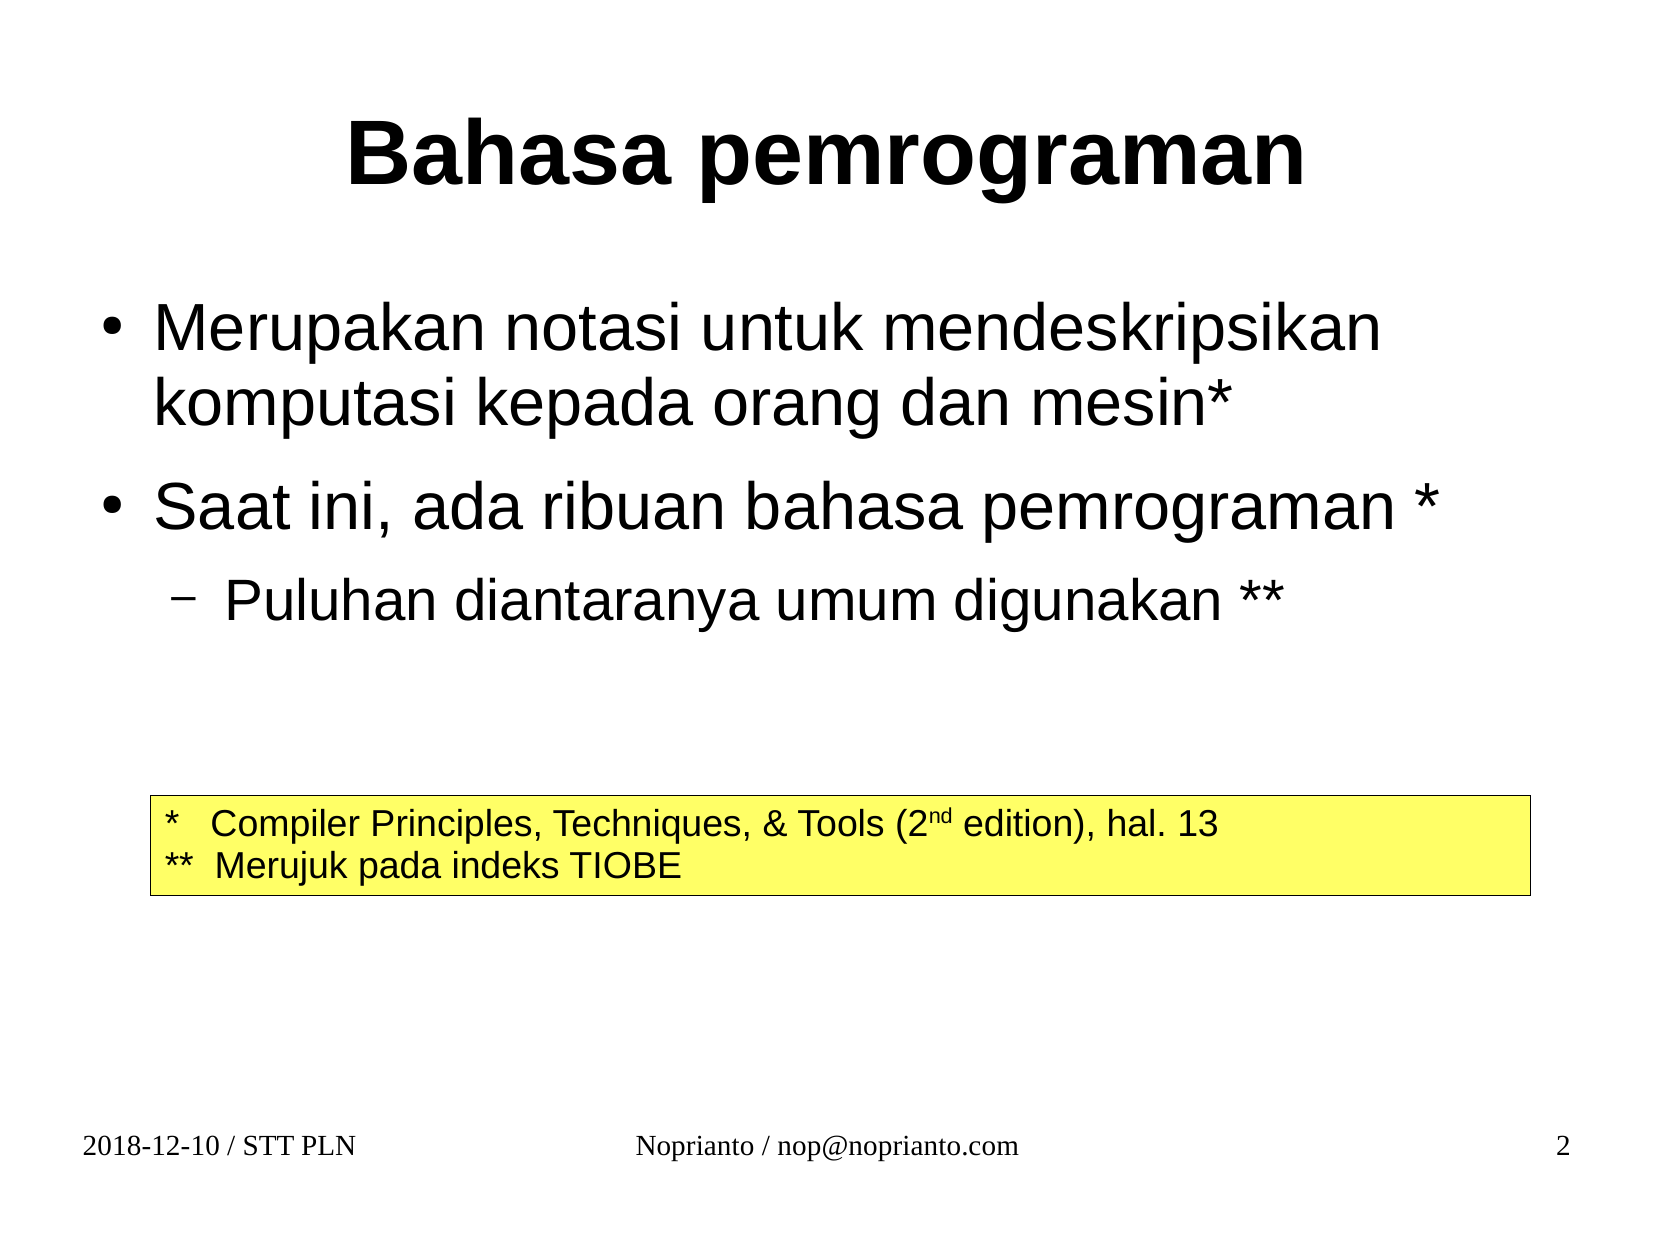

# Bahasa pemrograman
Merupakan notasi untuk mendeskripsikan komputasi kepada orang dan mesin*
Saat ini, ada ribuan bahasa pemrograman *
Puluhan diantaranya umum digunakan **
* Compiler Principles, Techniques, & Tools (2nd edition), hal. 13
** Merujuk pada indeks TIOBE
2018-12-10 / STT PLN
Noprianto / nop@noprianto.com
2